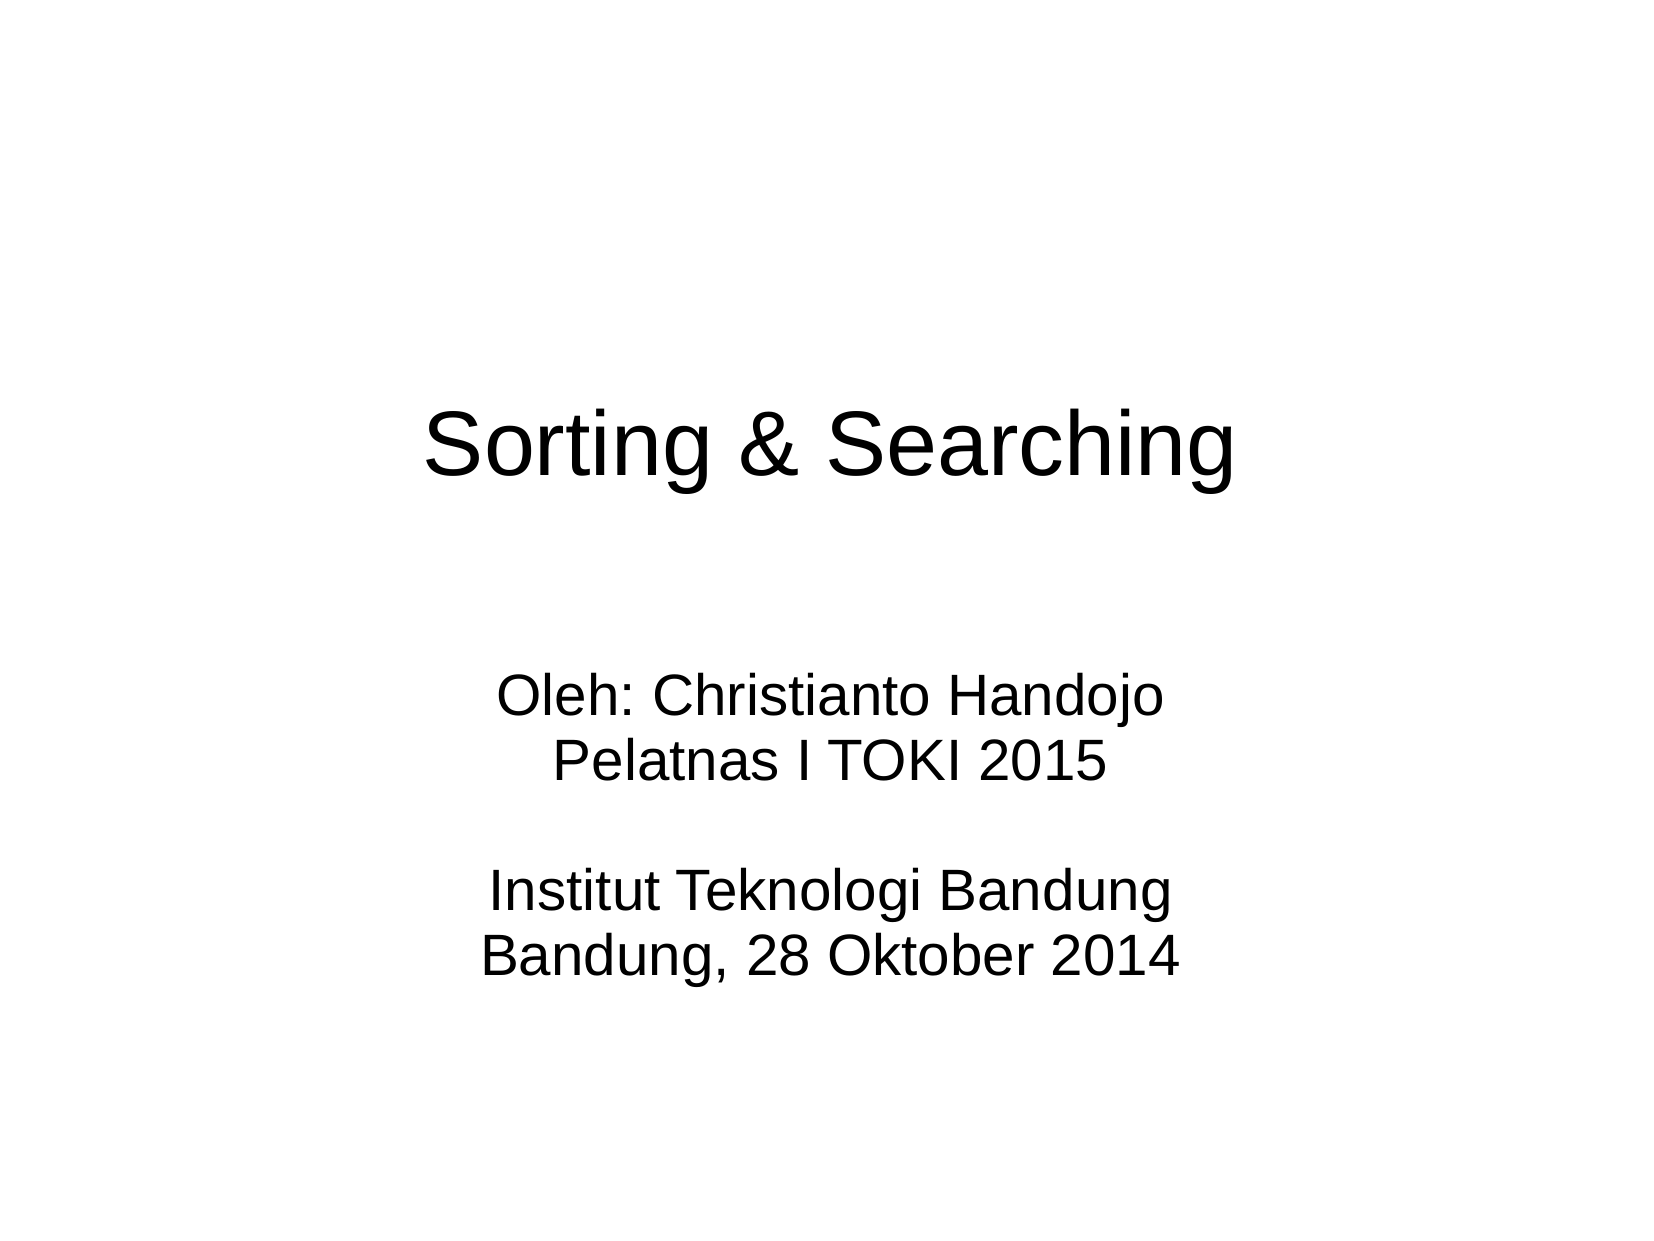

# Sorting & Searching
Oleh: Christianto Handojo
Pelatnas I TOKI 2015
Institut Teknologi Bandung
Bandung, 28 Oktober 2014